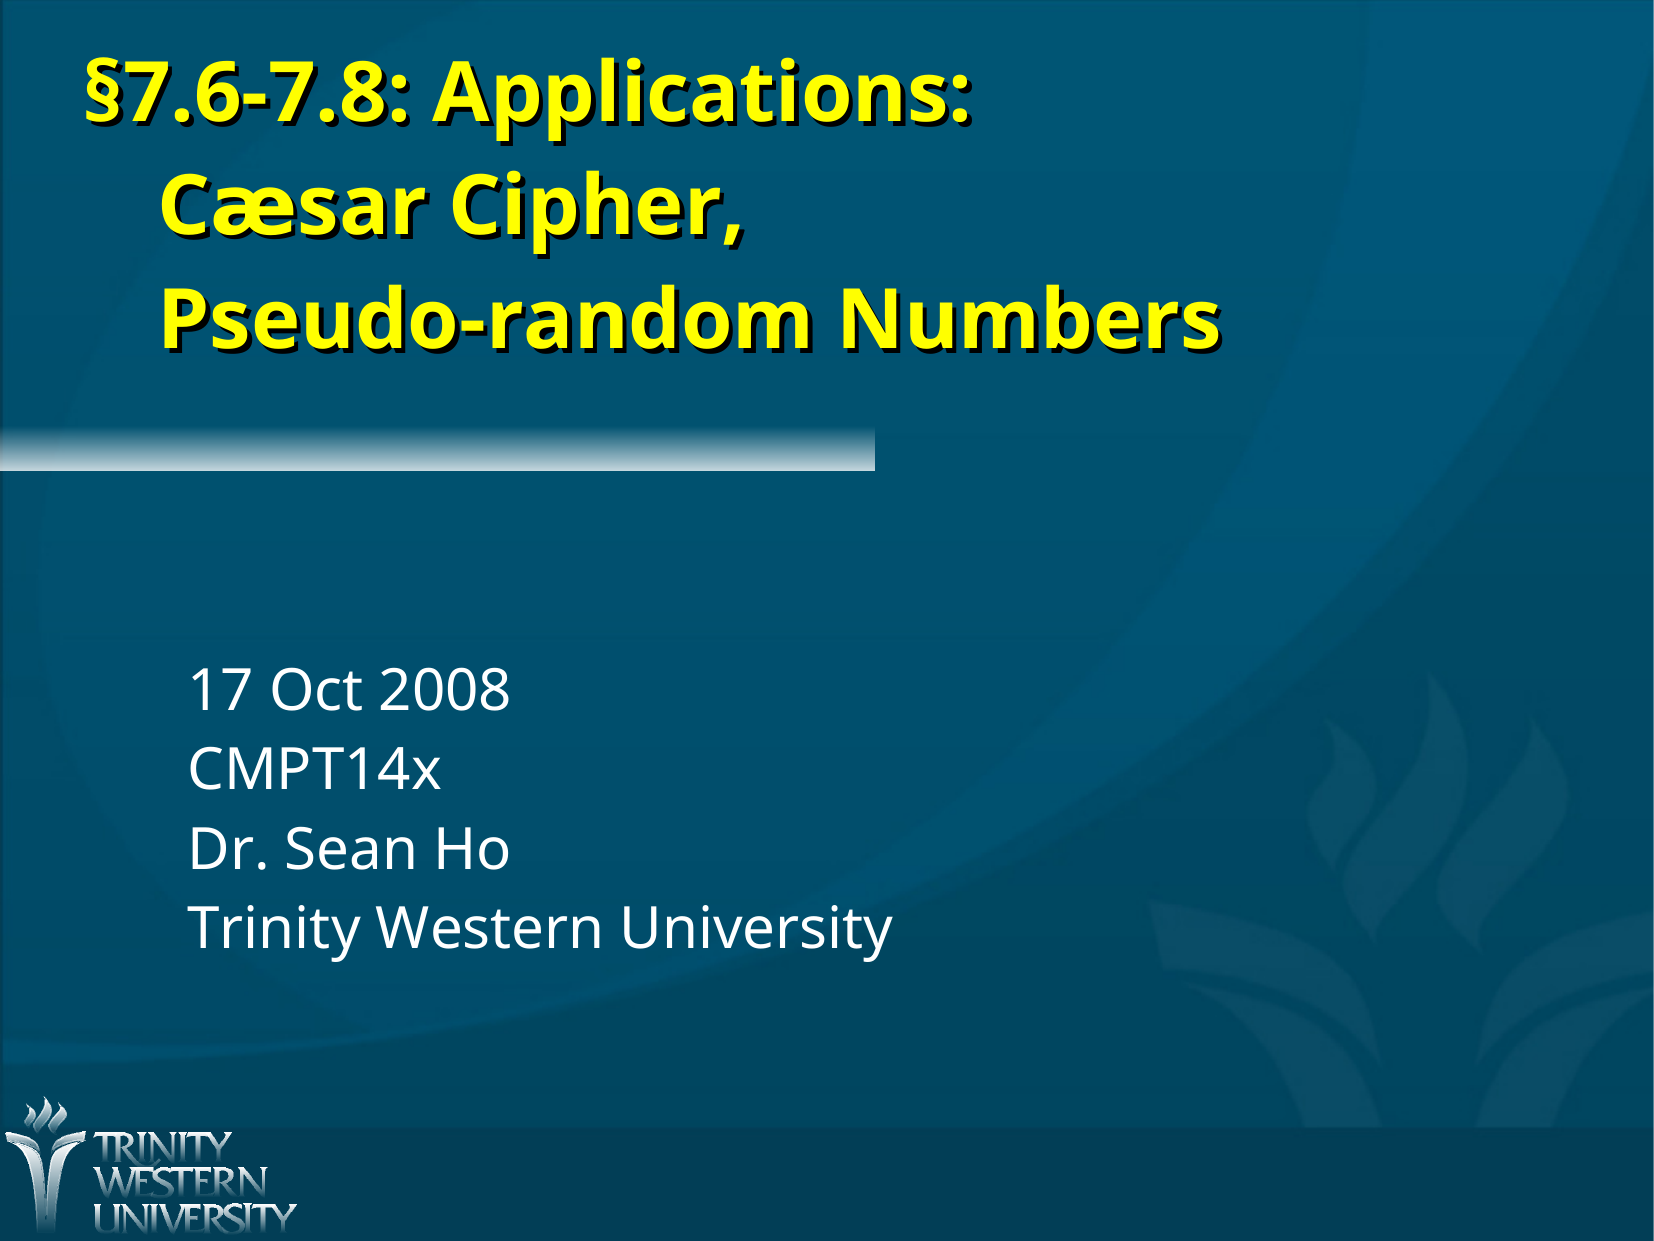

# §7.6-7.8: Applications: Cæsar Cipher, Pseudo-random Numbers
17 Oct 2008
CMPT14x
Dr. Sean Ho
Trinity Western University